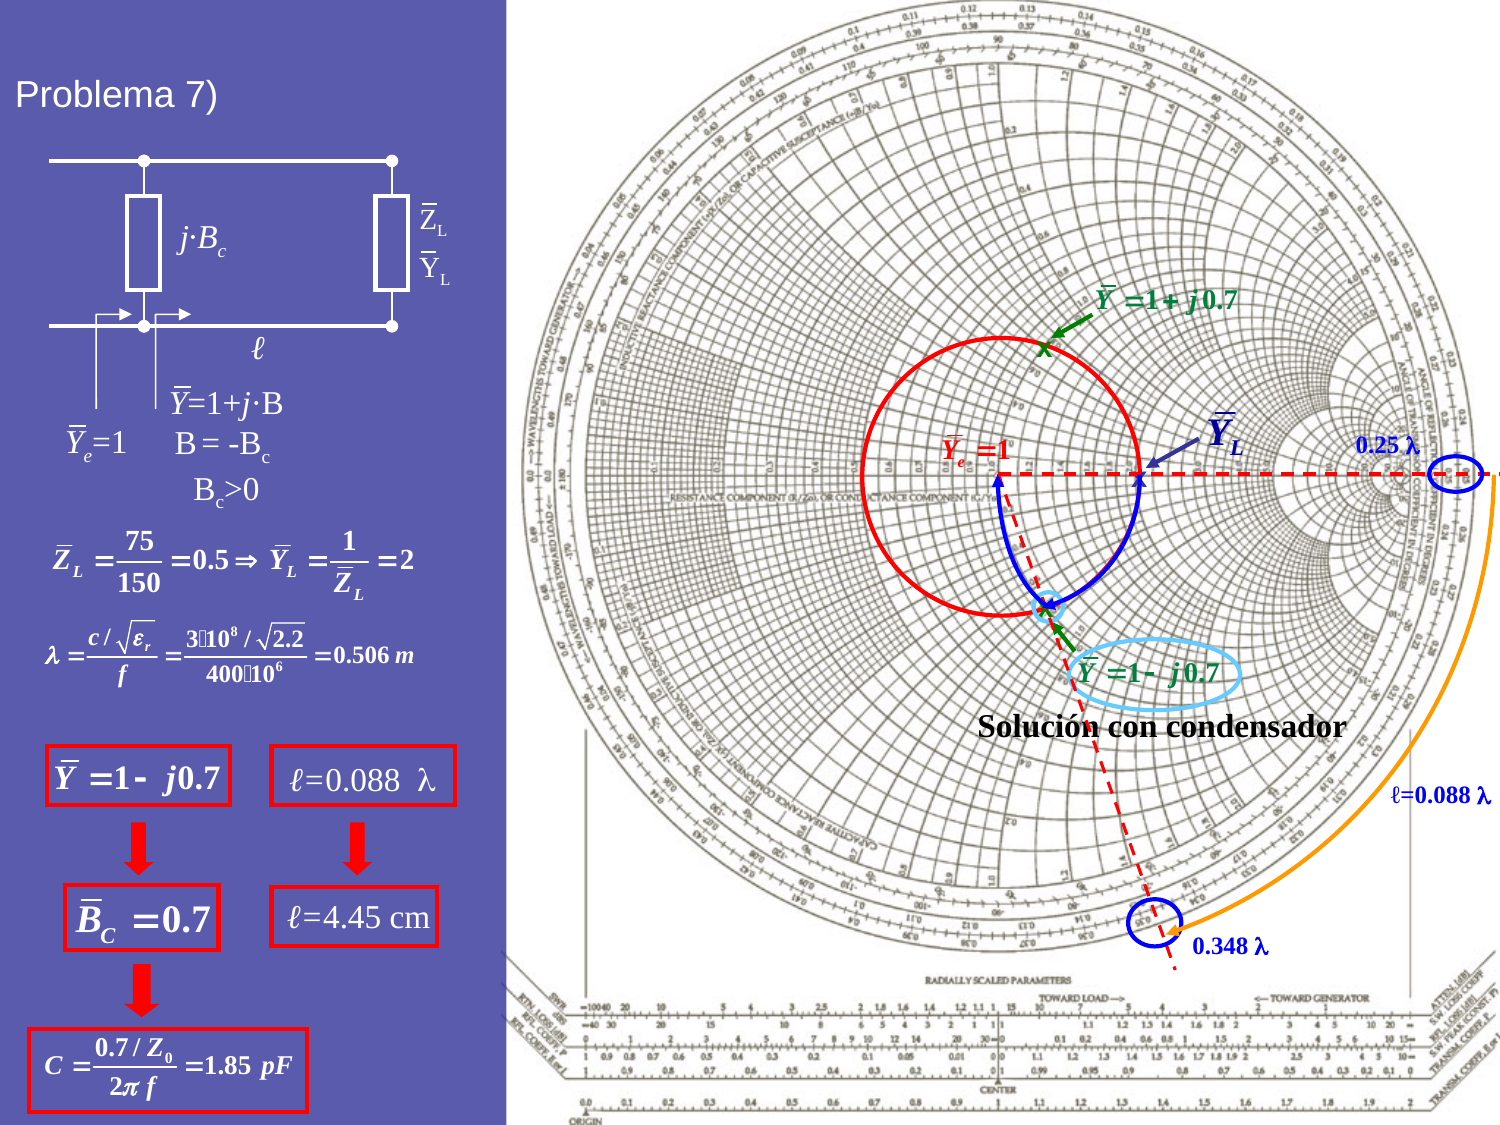

Problema 7)
ZL
j∙Bc
YL
ℓ
Y=1+j·B
B = -Bc
Bc>0
Ye=1
x
x
0.25 
x
 Solución con condensador
ℓ=0.088
ℓ=0.088 
ℓ=4.45 cm
0.348 